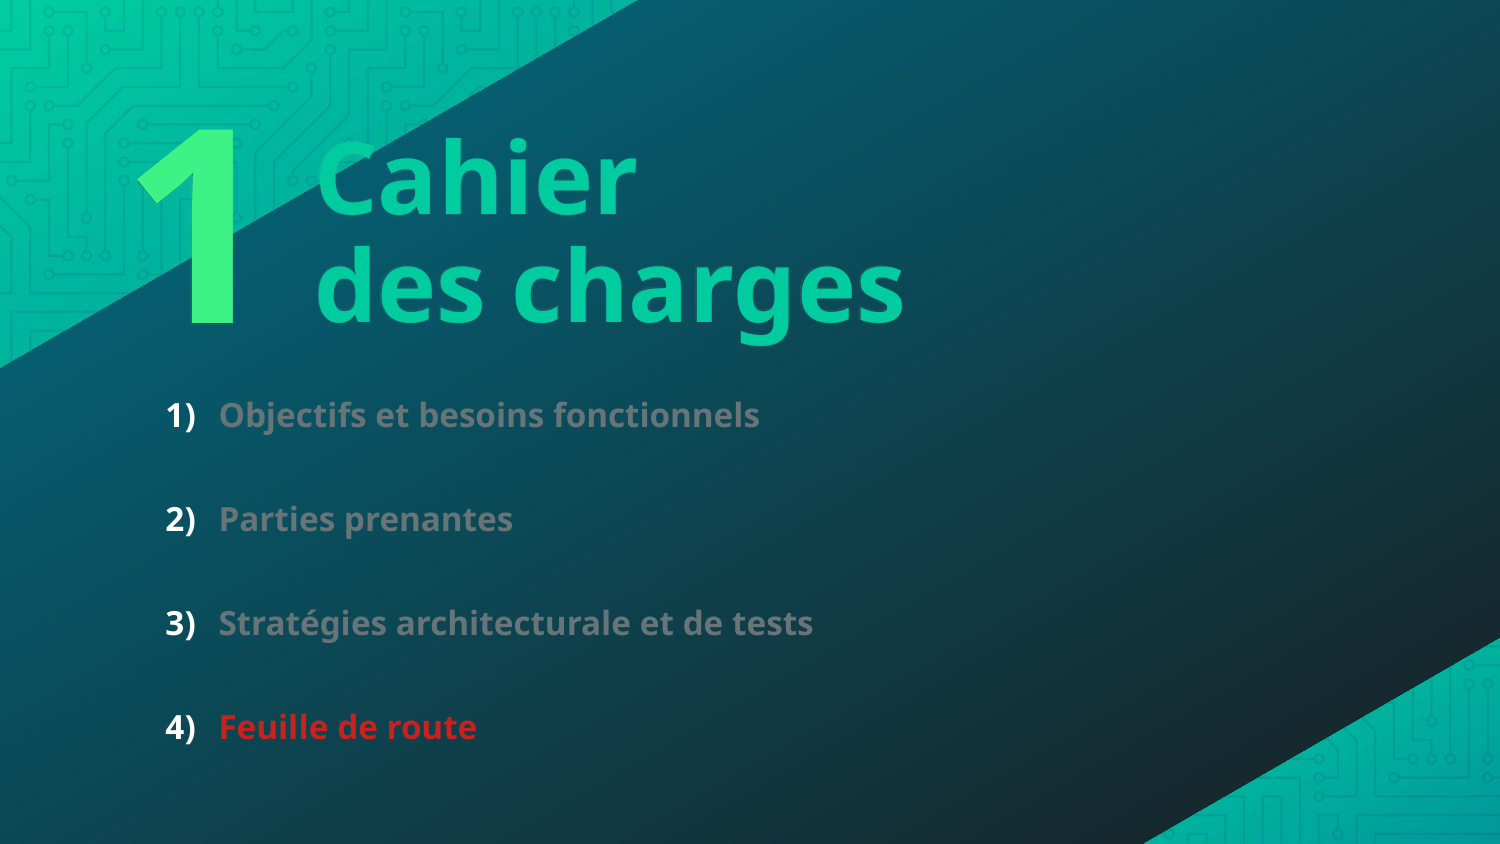

# Cahier des charges
1
Objectifs et besoins fonctionnels
Parties prenantes
Stratégies architecturale et de tests
Feuille de route